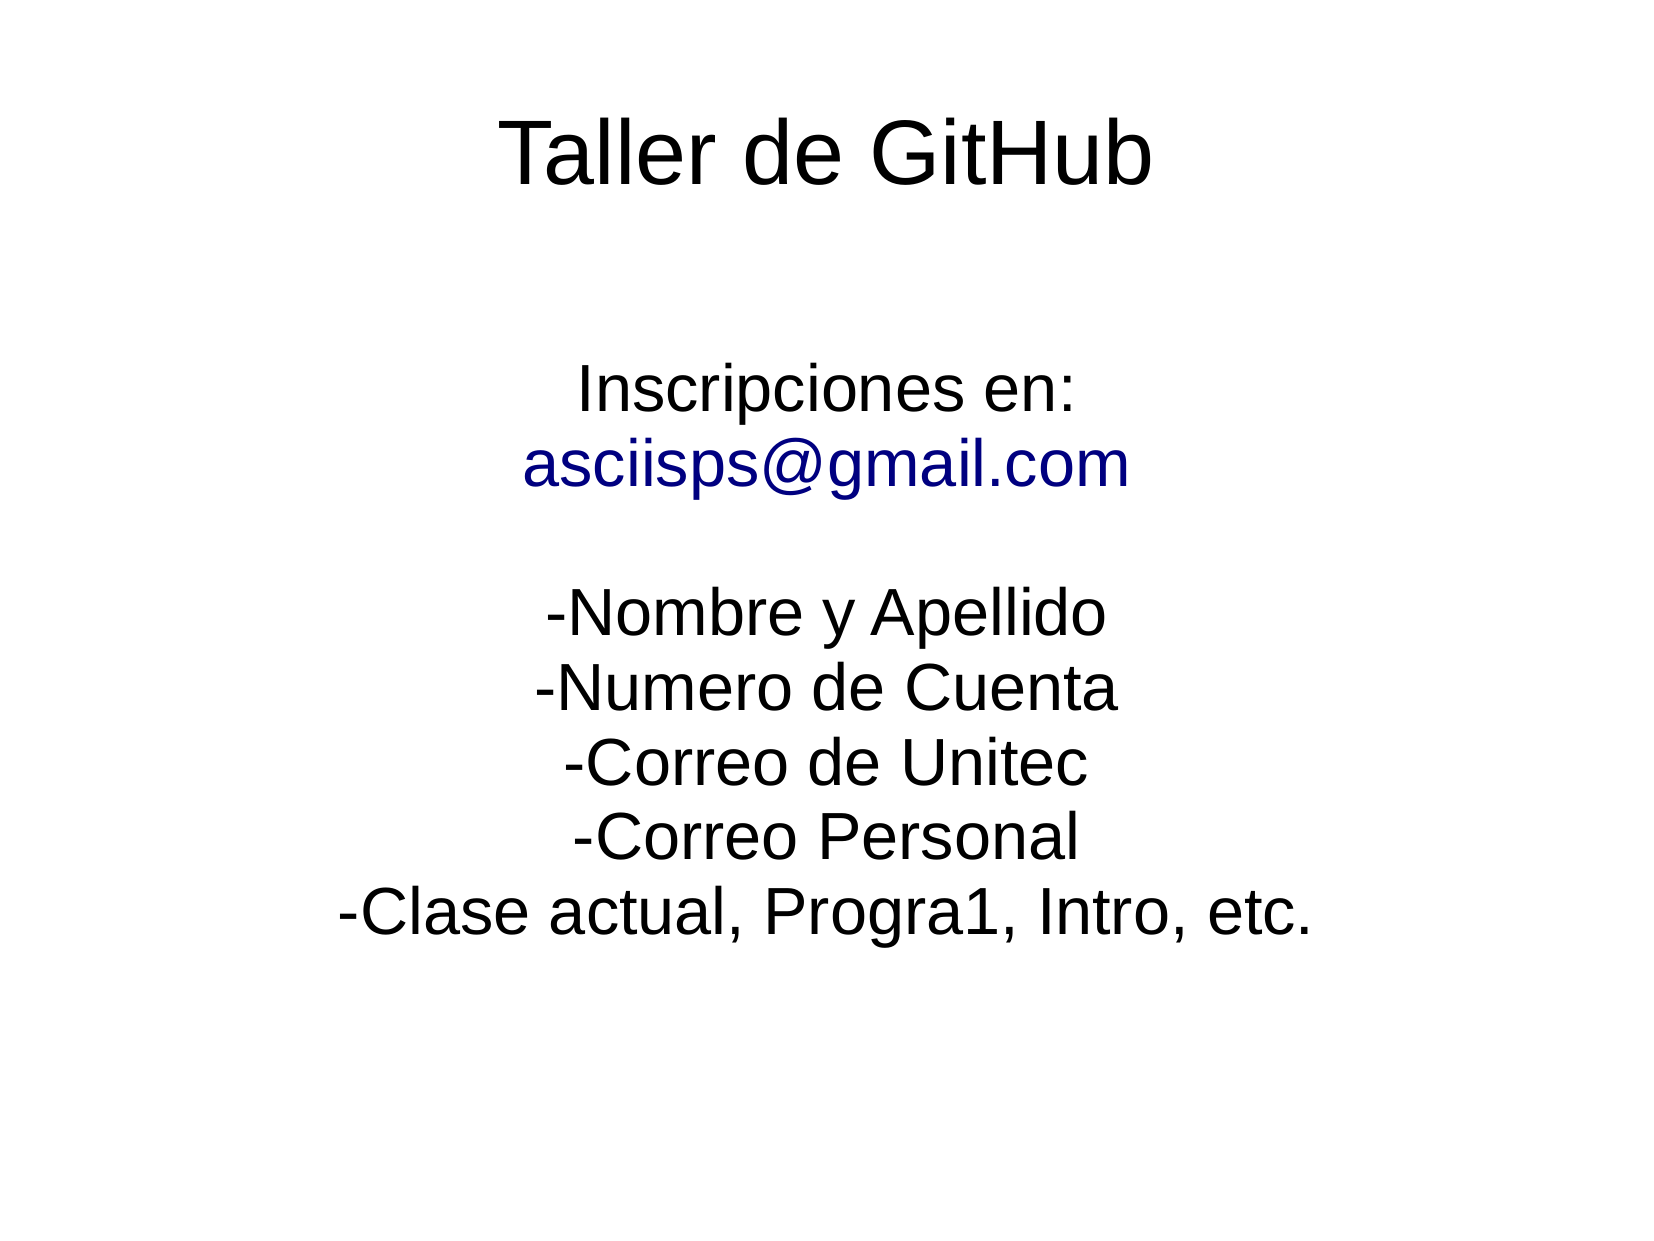

# Taller de GitHub
Inscripciones en:
asciisps@gmail.com
-Nombre y Apellido
-Numero de Cuenta
-Correo de Unitec
-Correo Personal
-Clase actual, Progra1, Intro, etc.